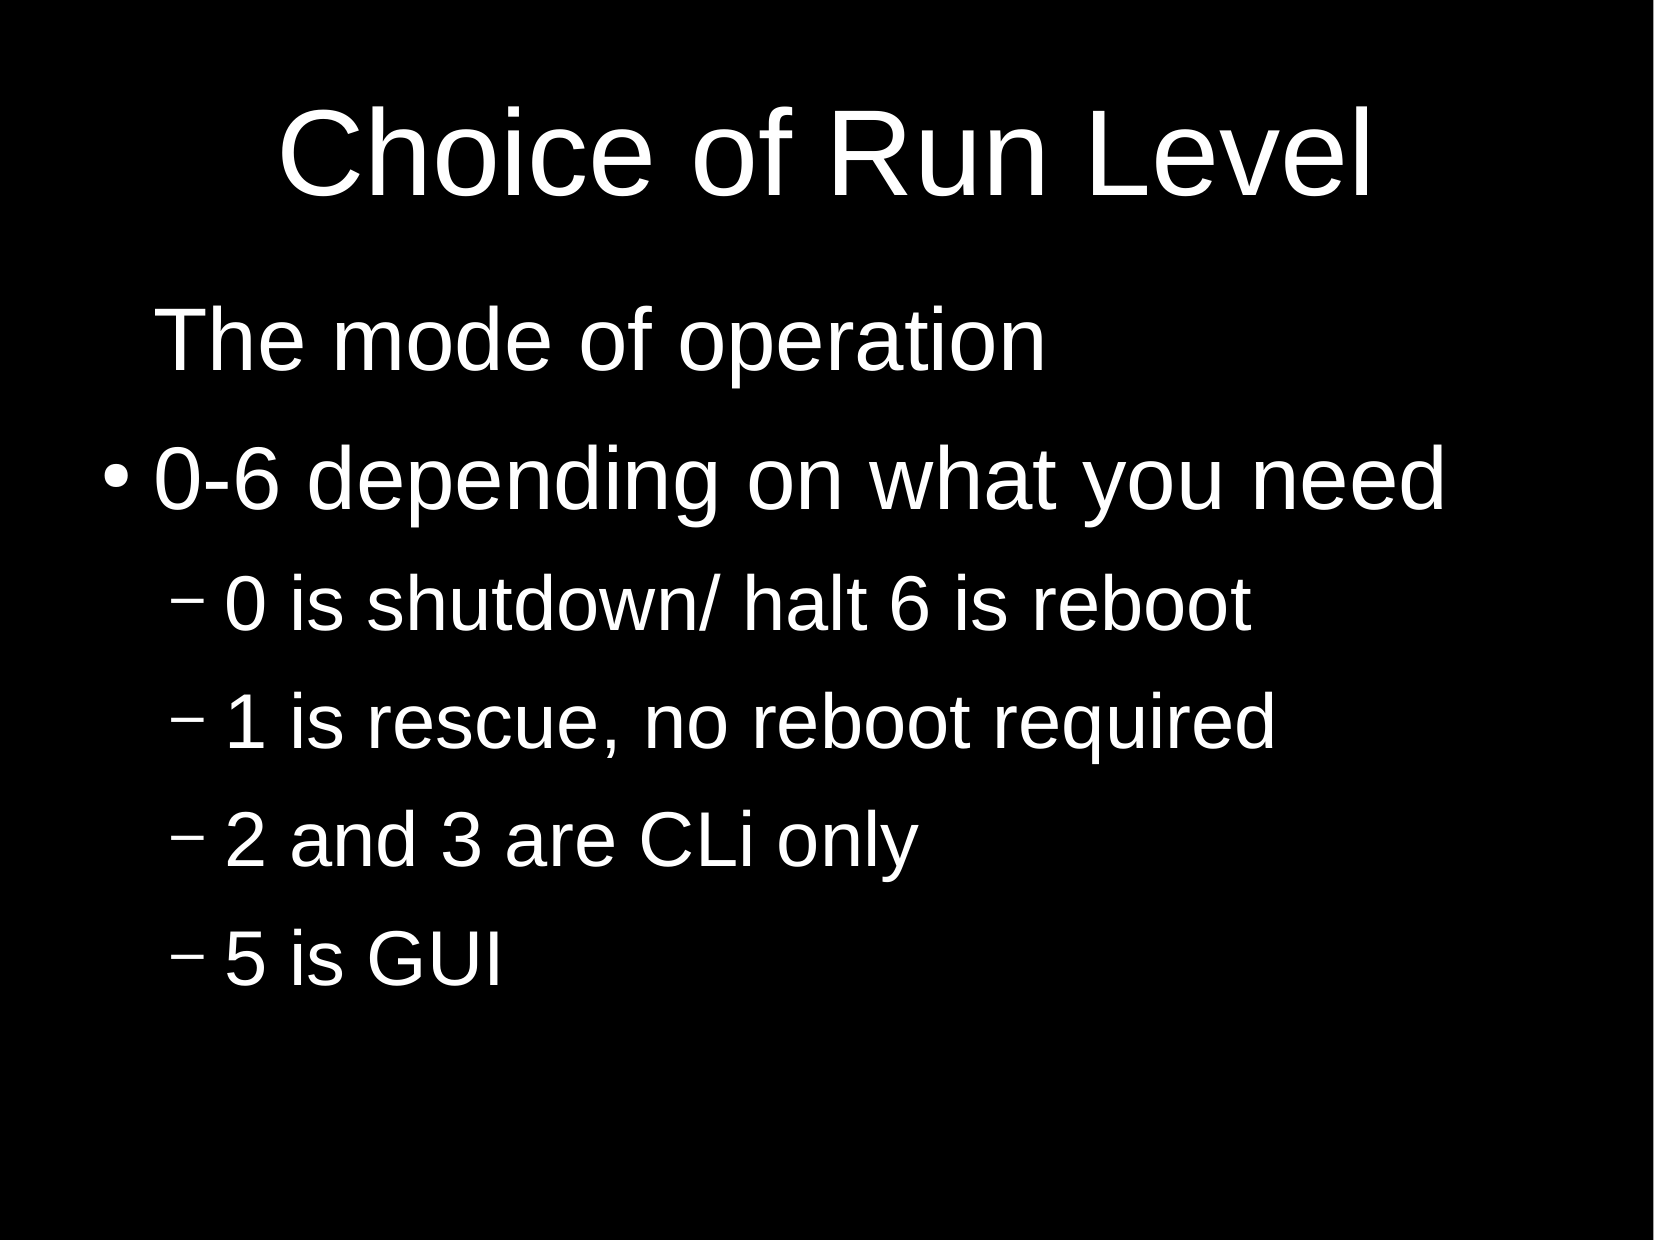

# Choice of Run Level
The mode of operation
0-6 depending on what you need
0 is shutdown/ halt 6 is reboot
1 is rescue, no reboot required
2 and 3 are CLi only
5 is GUI